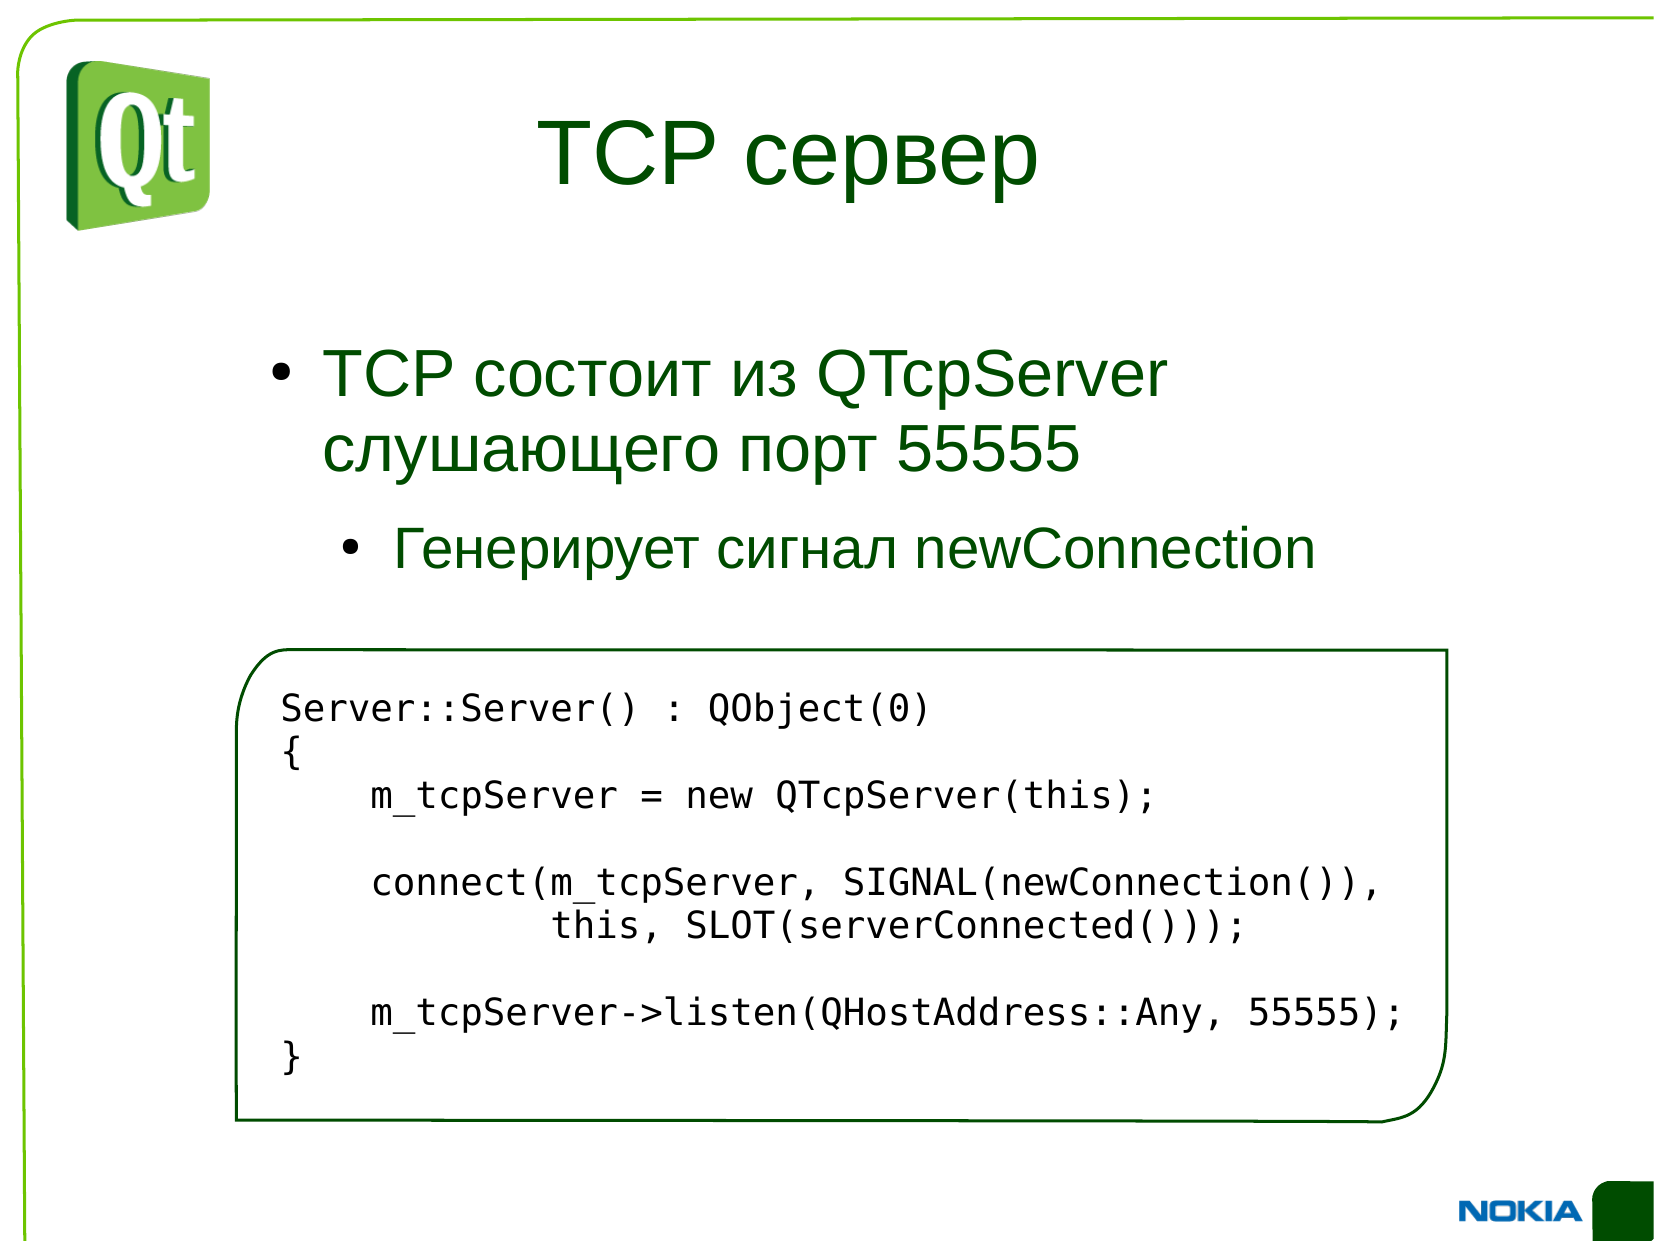

# TCP сервер
TCP состоит из QTcpServer слушающего порт 55555
Генерирует сигнал newConnection
Server::Server() : QObject(0)
{
 m_tcpServer = new QTcpServer(this);
 connect(m_tcpServer, SIGNAL(newConnection()),
 this, SLOT(serverConnected()));
 m_tcpServer->listen(QHostAddress::Any, 55555);
}